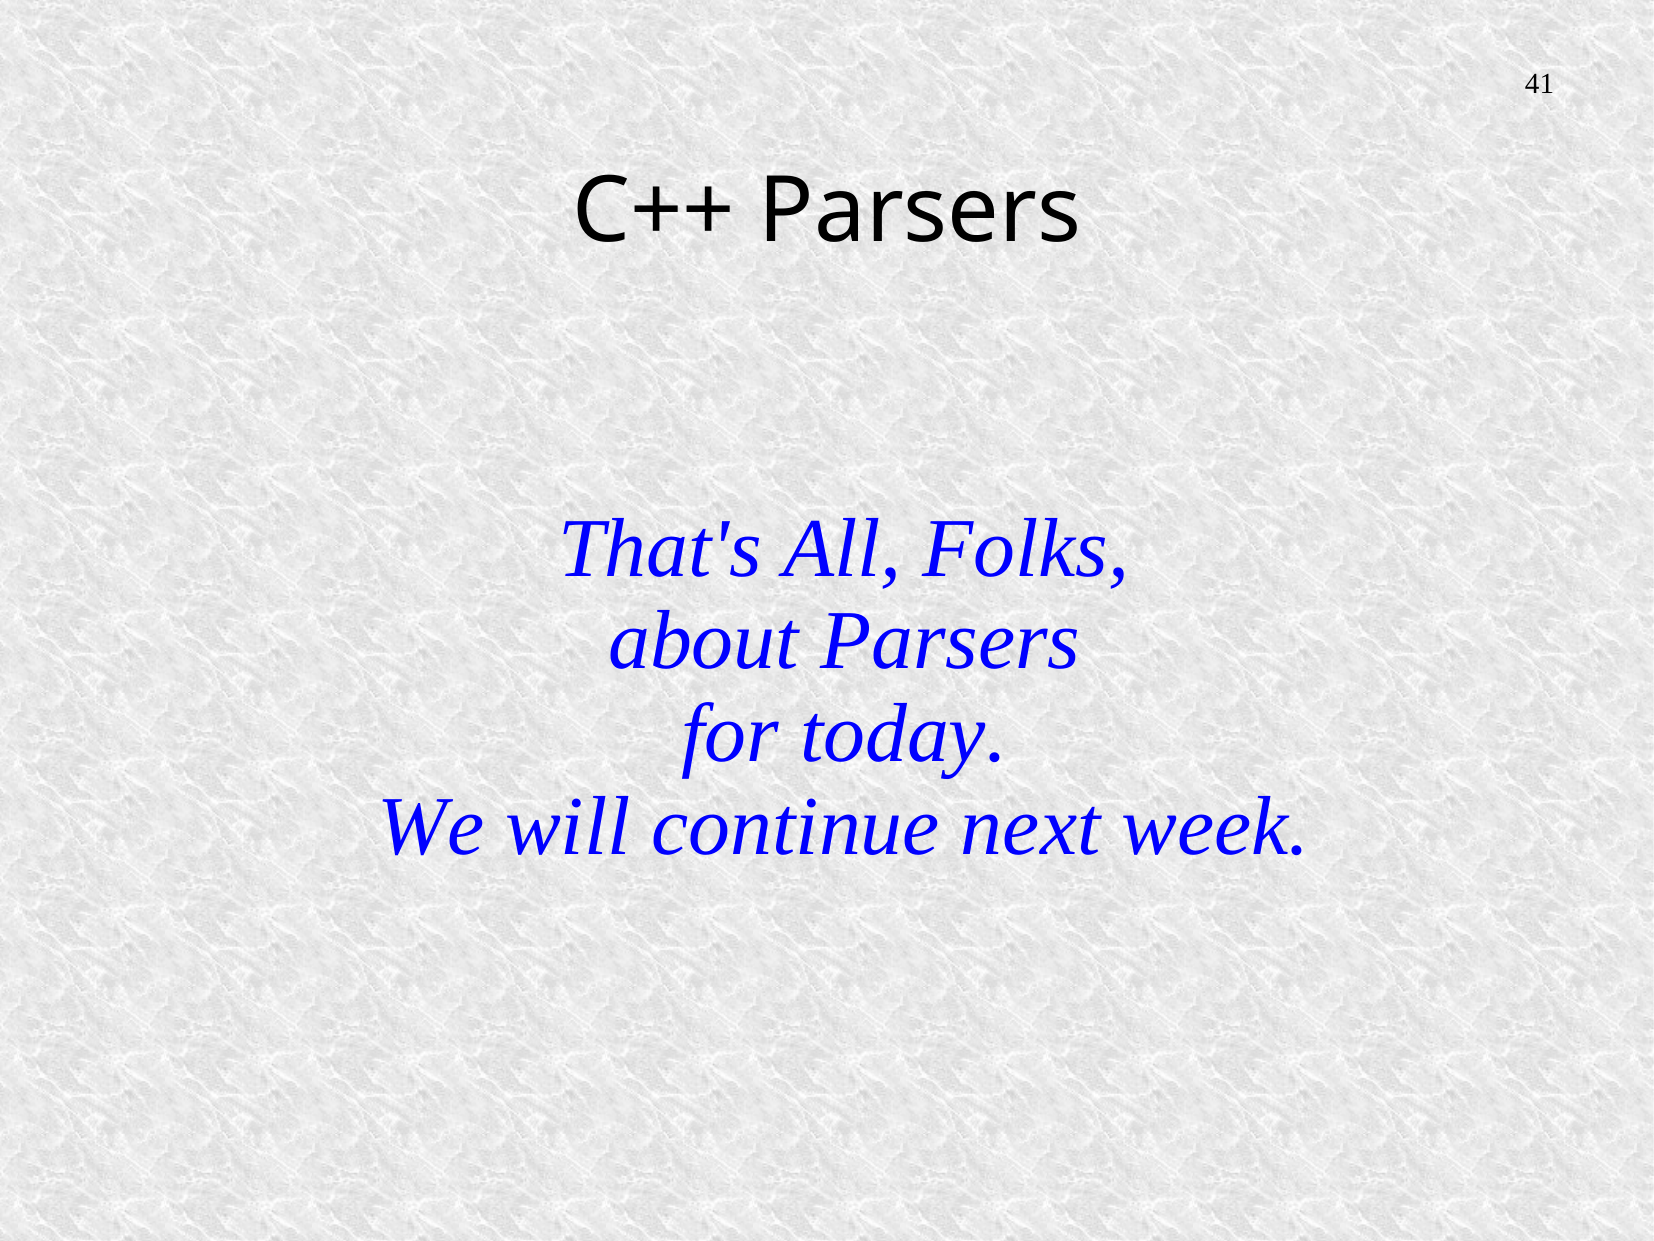

41
# C++ Parsers
That's All, Folks,
about Parsers
for today.
We will continue next week.